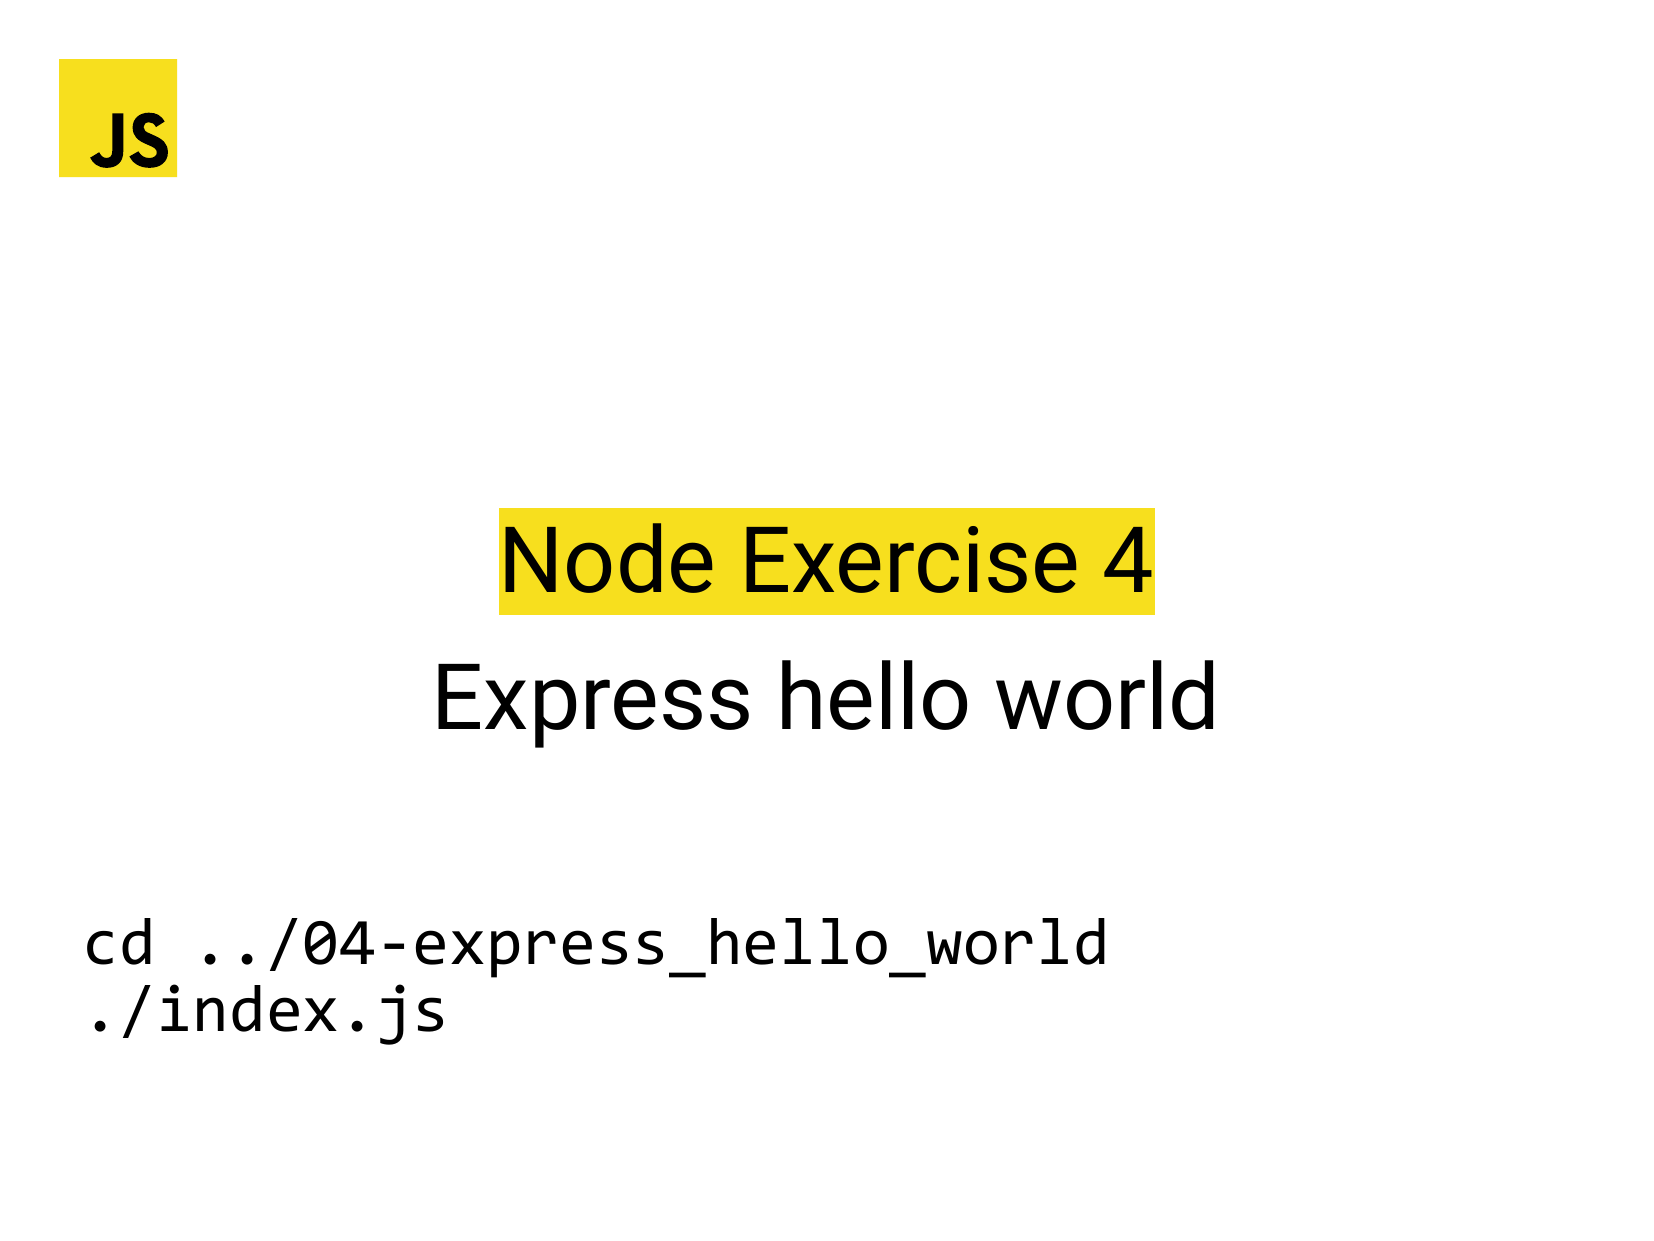

#
Node Exercise 4
Express hello world
cd ../04-express_hello_world
./index.js